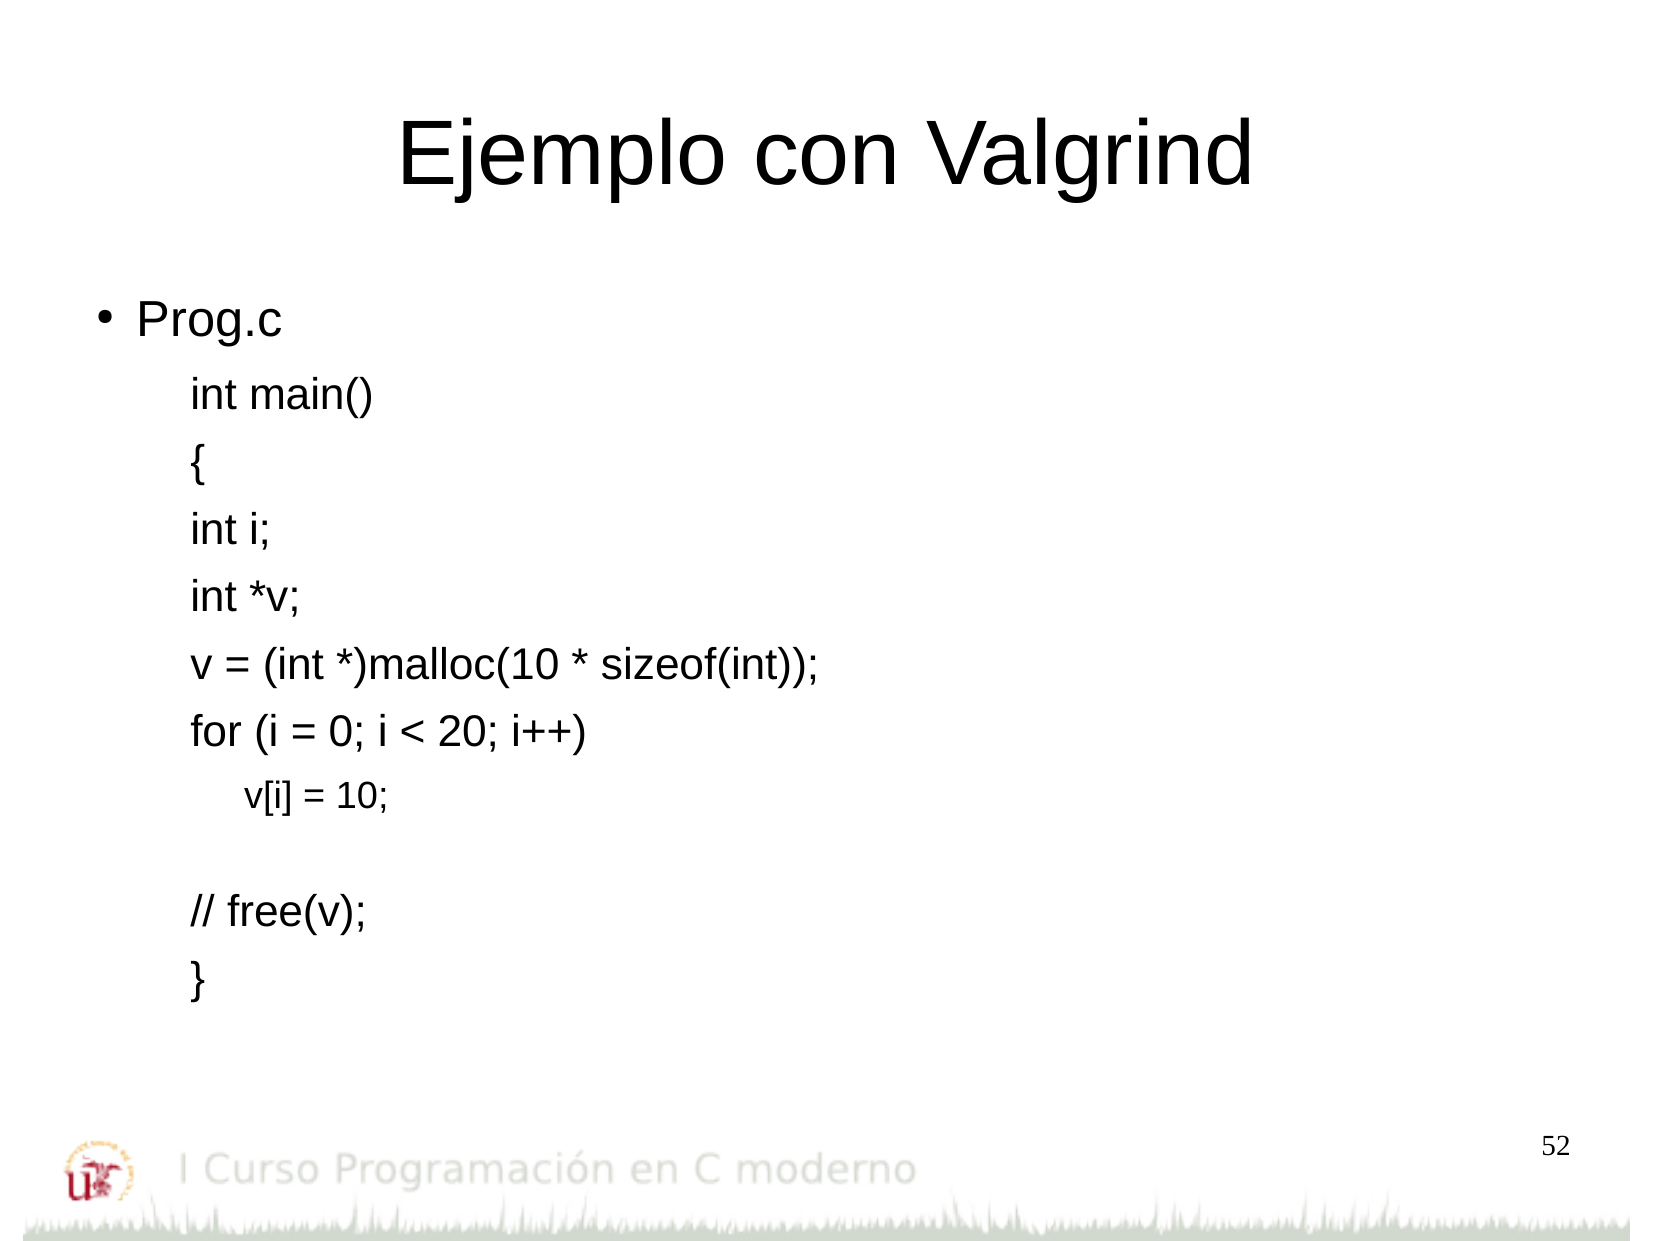

# Ejemplo con Valgrind
Prog.c
int main()
{
int i;
int *v;
v = (int *)malloc(10 * sizeof(int));
for (i = 0; i < 20; i++)
v[i] = 10;
// free(v);
}
52